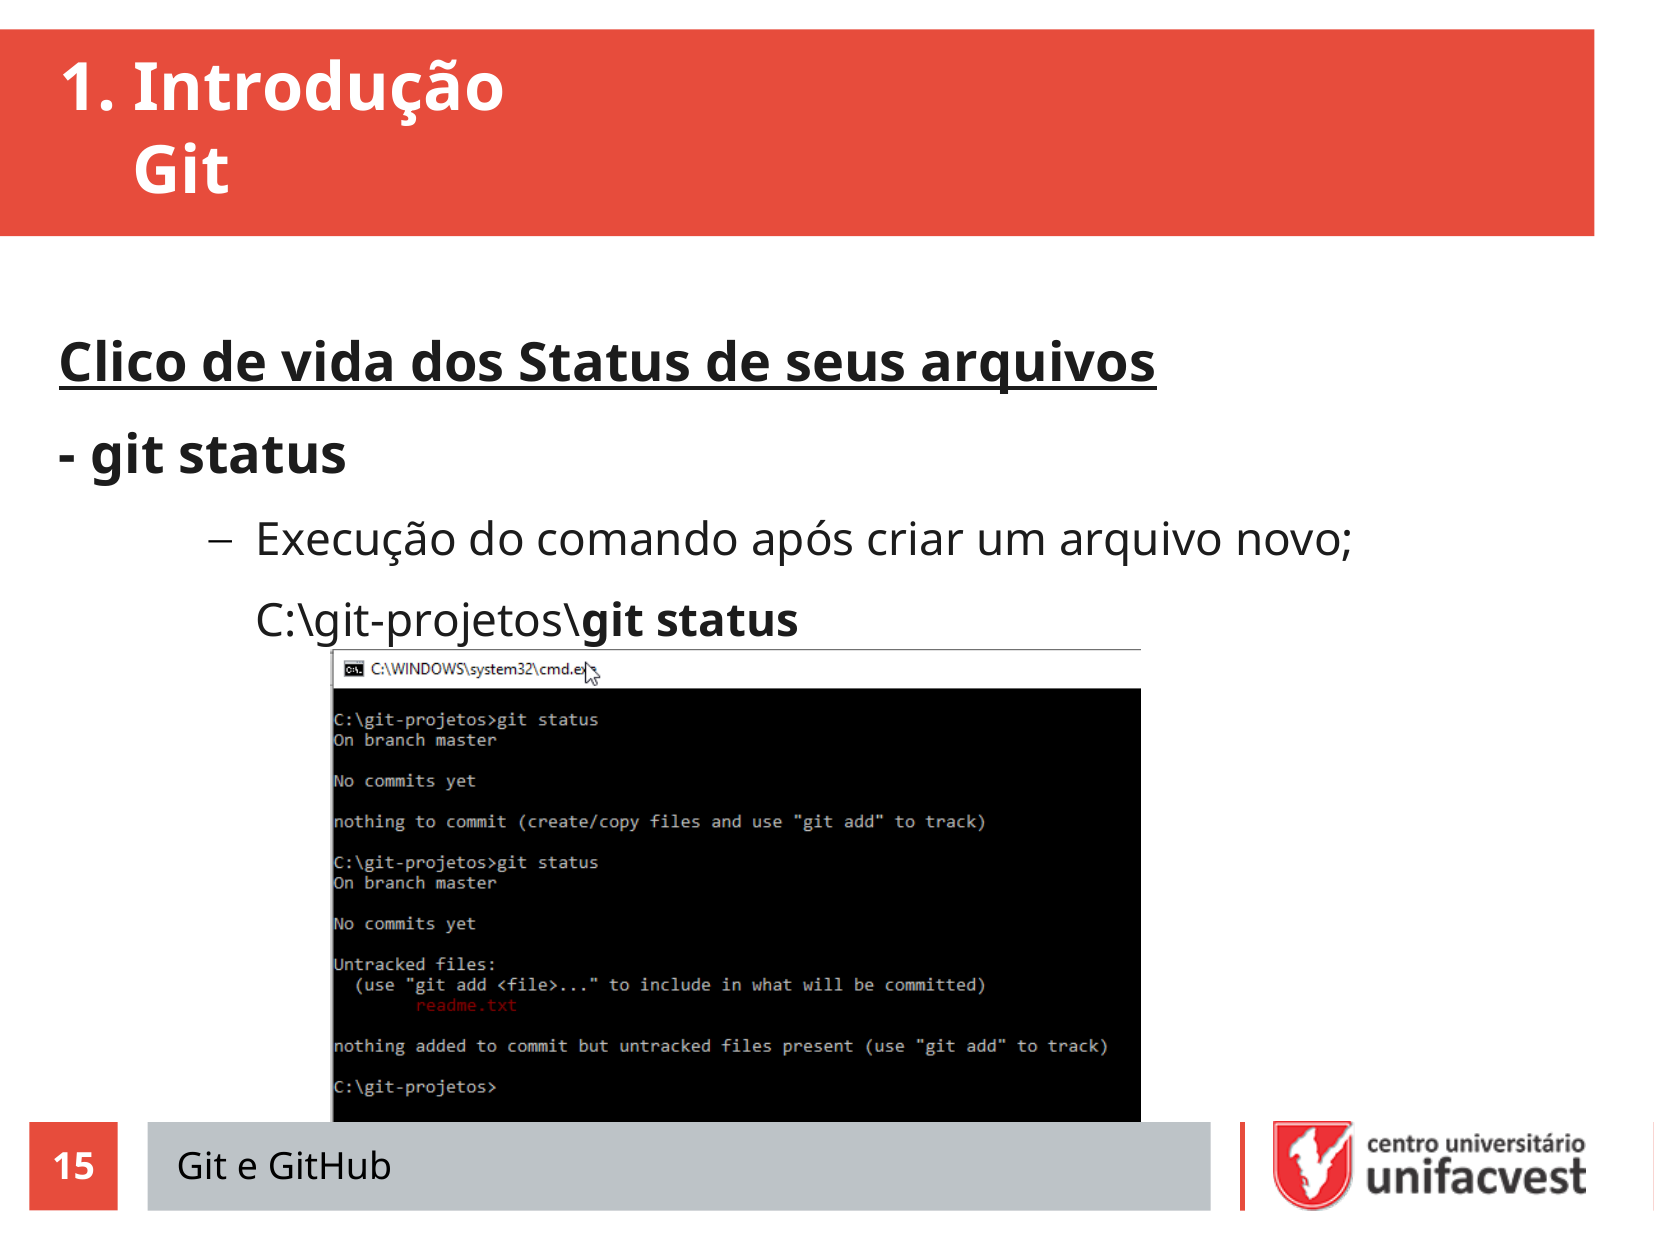

# 1. Introdução Git
Clico de vida dos Status de seus arquivos
- git status
Execução do comando após criar um arquivo novo;
C:\git-projetos\git status
15
Git e GitHub